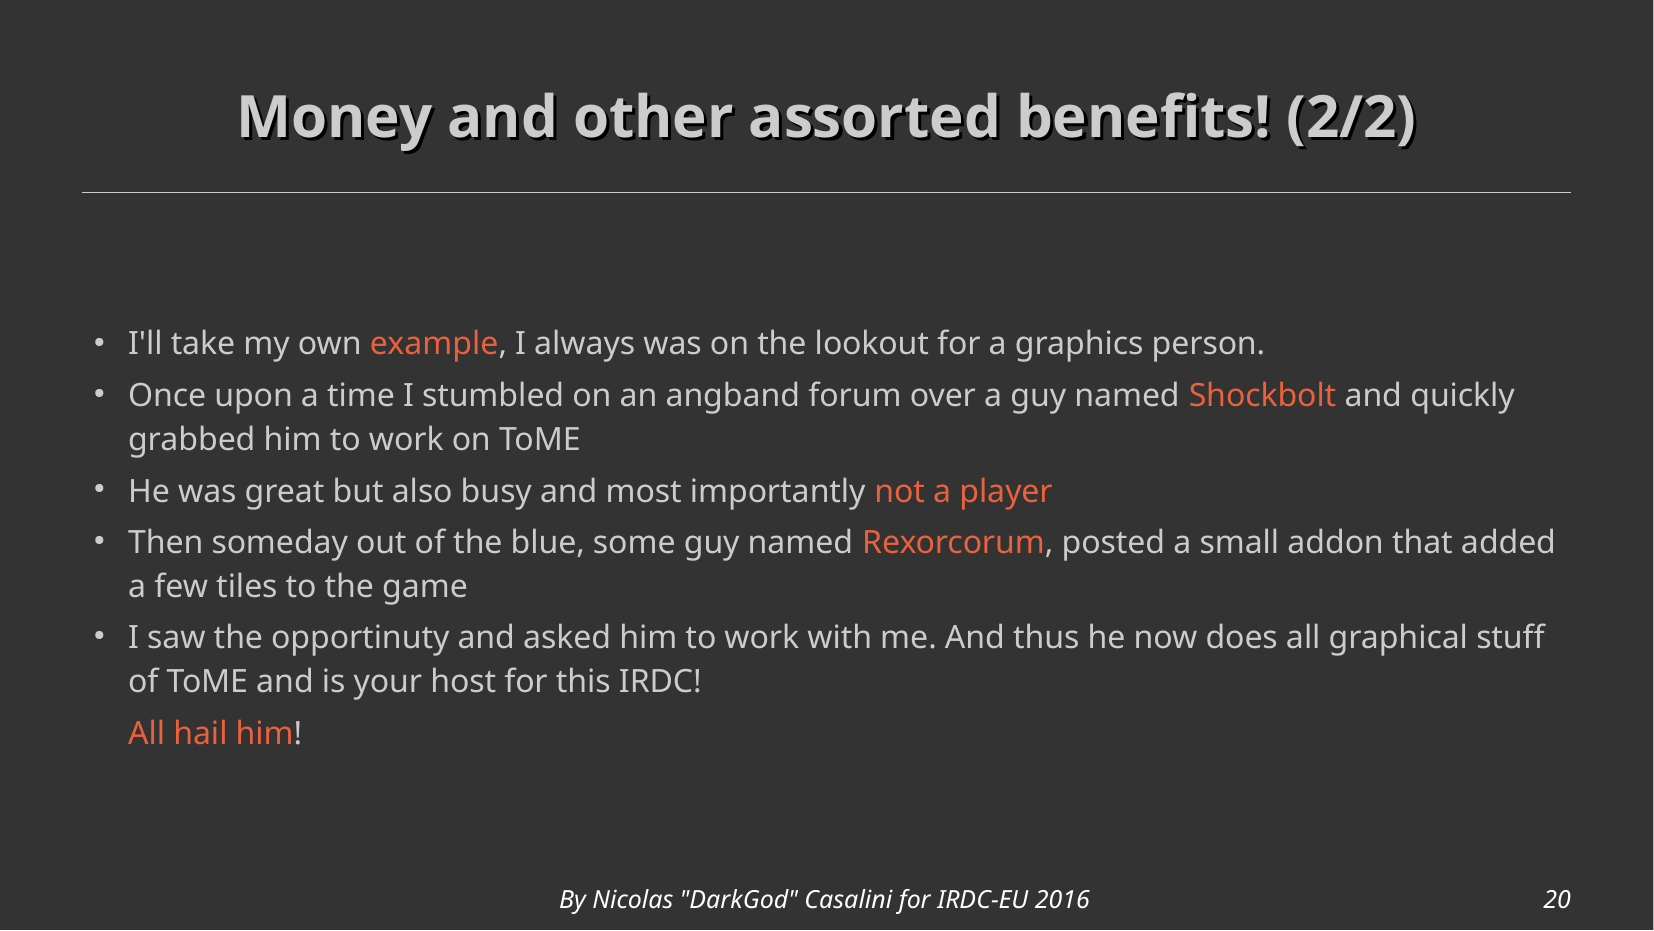

# Money and other assorted benefits! (2/2)
I'll take my own example, I always was on the lookout for a graphics person.
Once upon a time I stumbled on an angband forum over a guy named Shockbolt and quickly grabbed him to work on ToME
He was great but also busy and most importantly not a player
Then someday out of the blue, some guy named Rexorcorum, posted a small addon that added a few tiles to the game
I saw the opportinuty and asked him to work with me. And thus he now does all graphical stuff of ToME and is your host for this IRDC!
All hail him!
By Nicolas "DarkGod" Casalini for IRDC-EU 2016
20